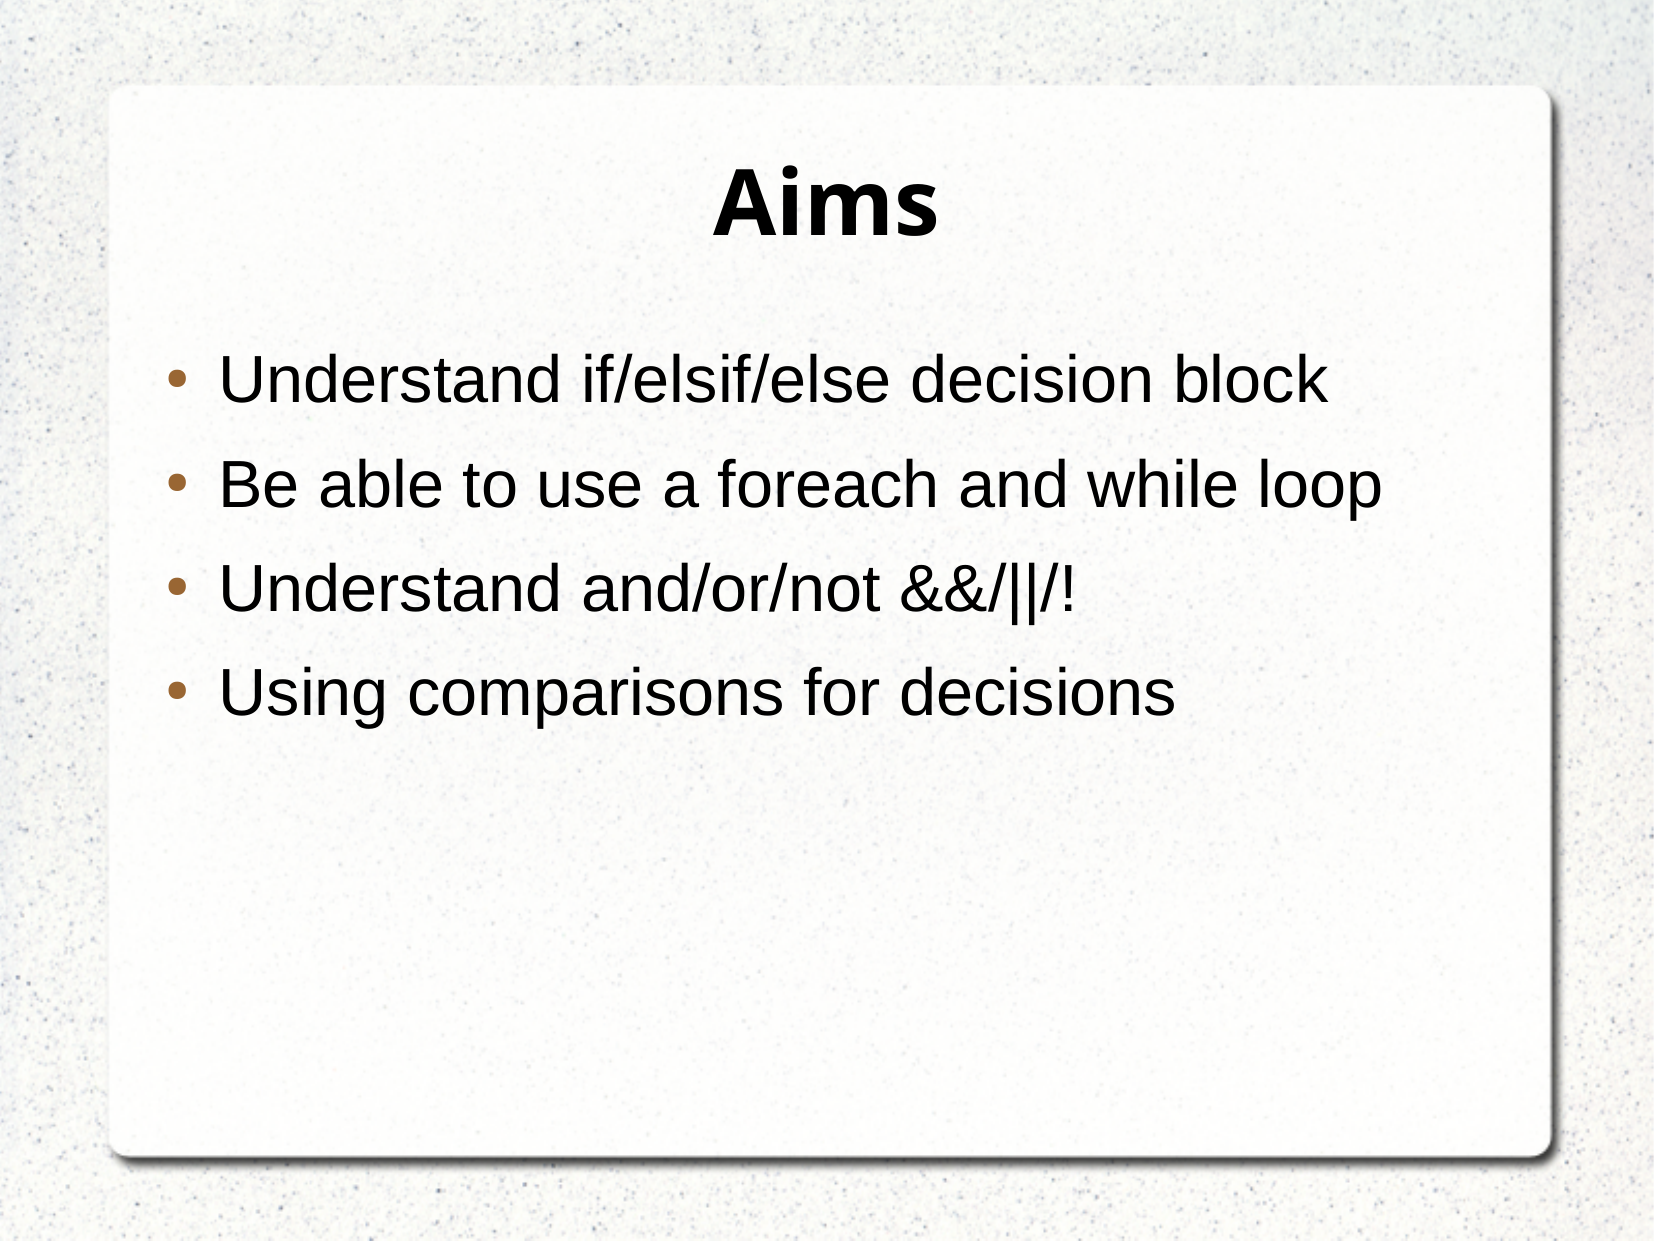

# Aims
Understand if/elsif/else decision block
Be able to use a foreach and while loop
Understand and/or/not &&/||/!
Using comparisons for decisions